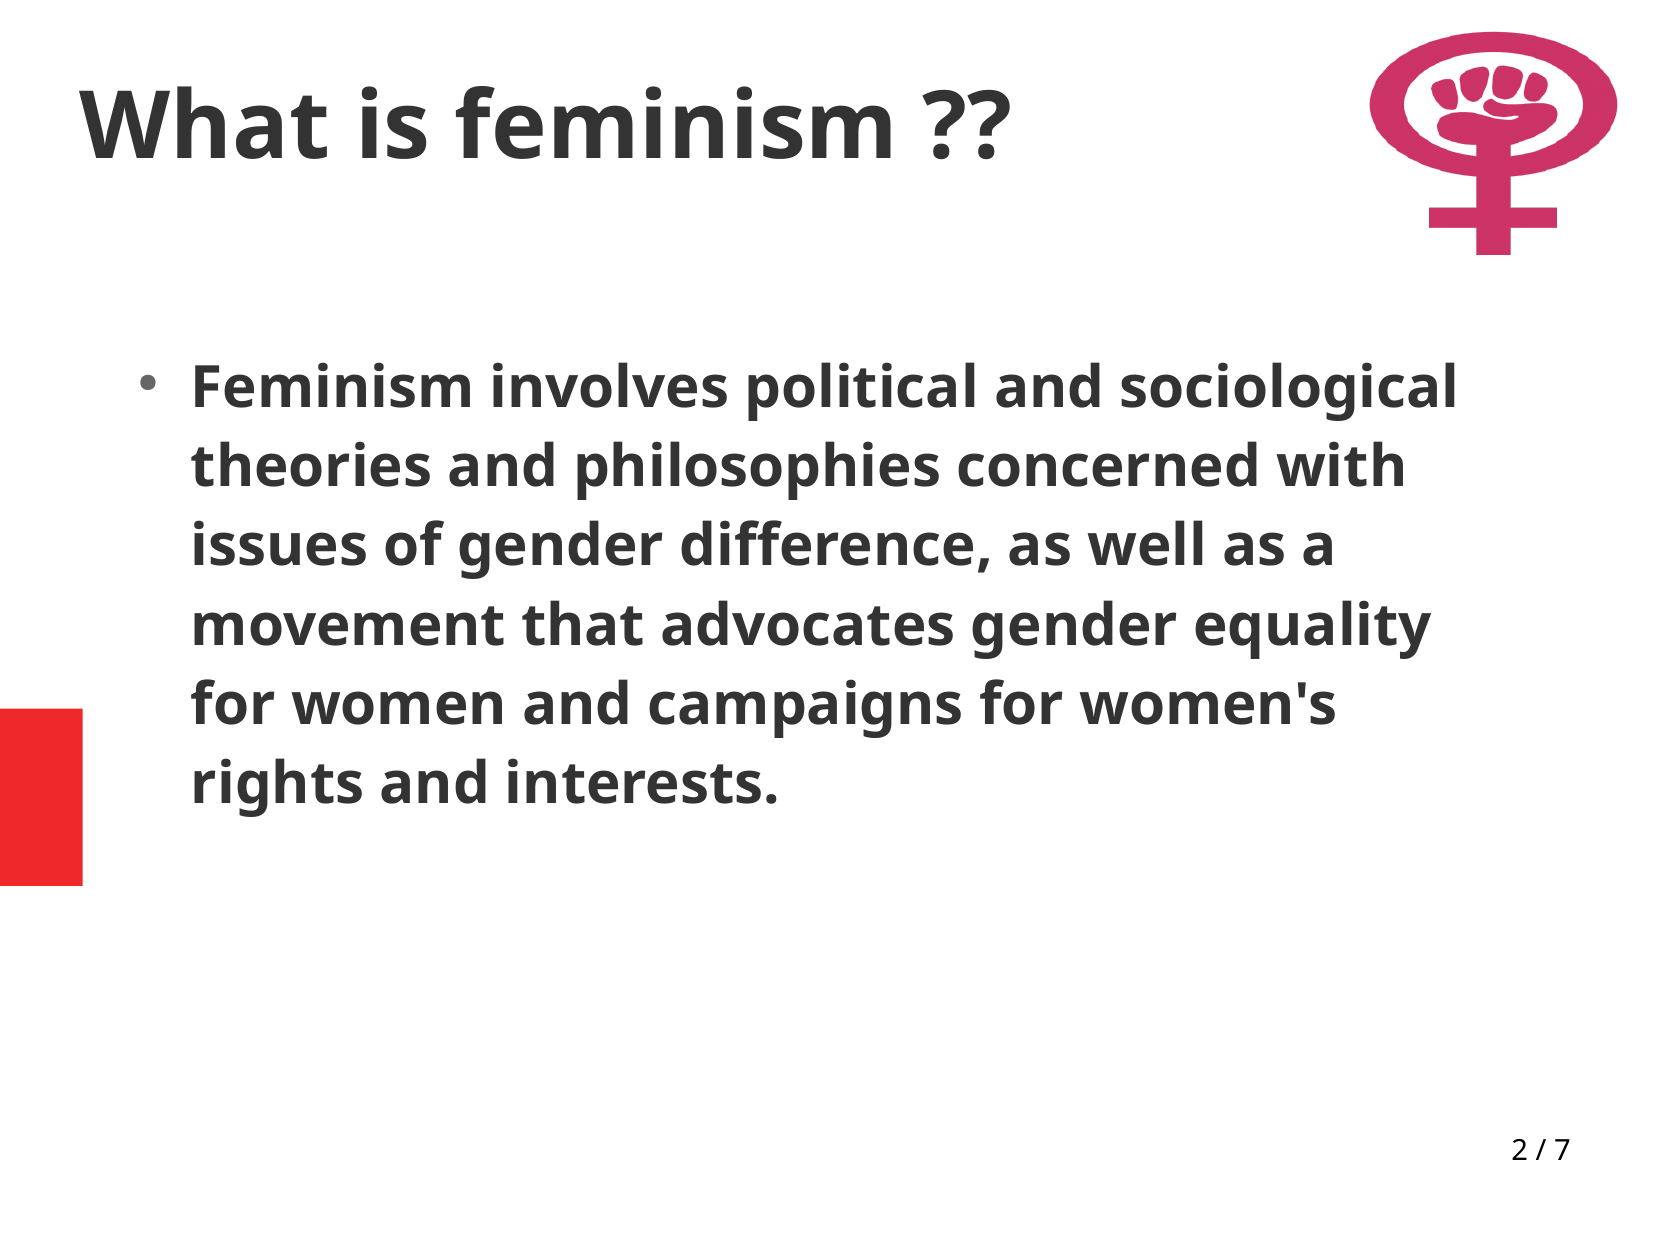

# What is feminism ??
Feminism involves political and sociological theories and philosophies concerned with issues of gender difference, as well as a movement that advocates gender equality for women and campaigns for women's rights and interests.
2